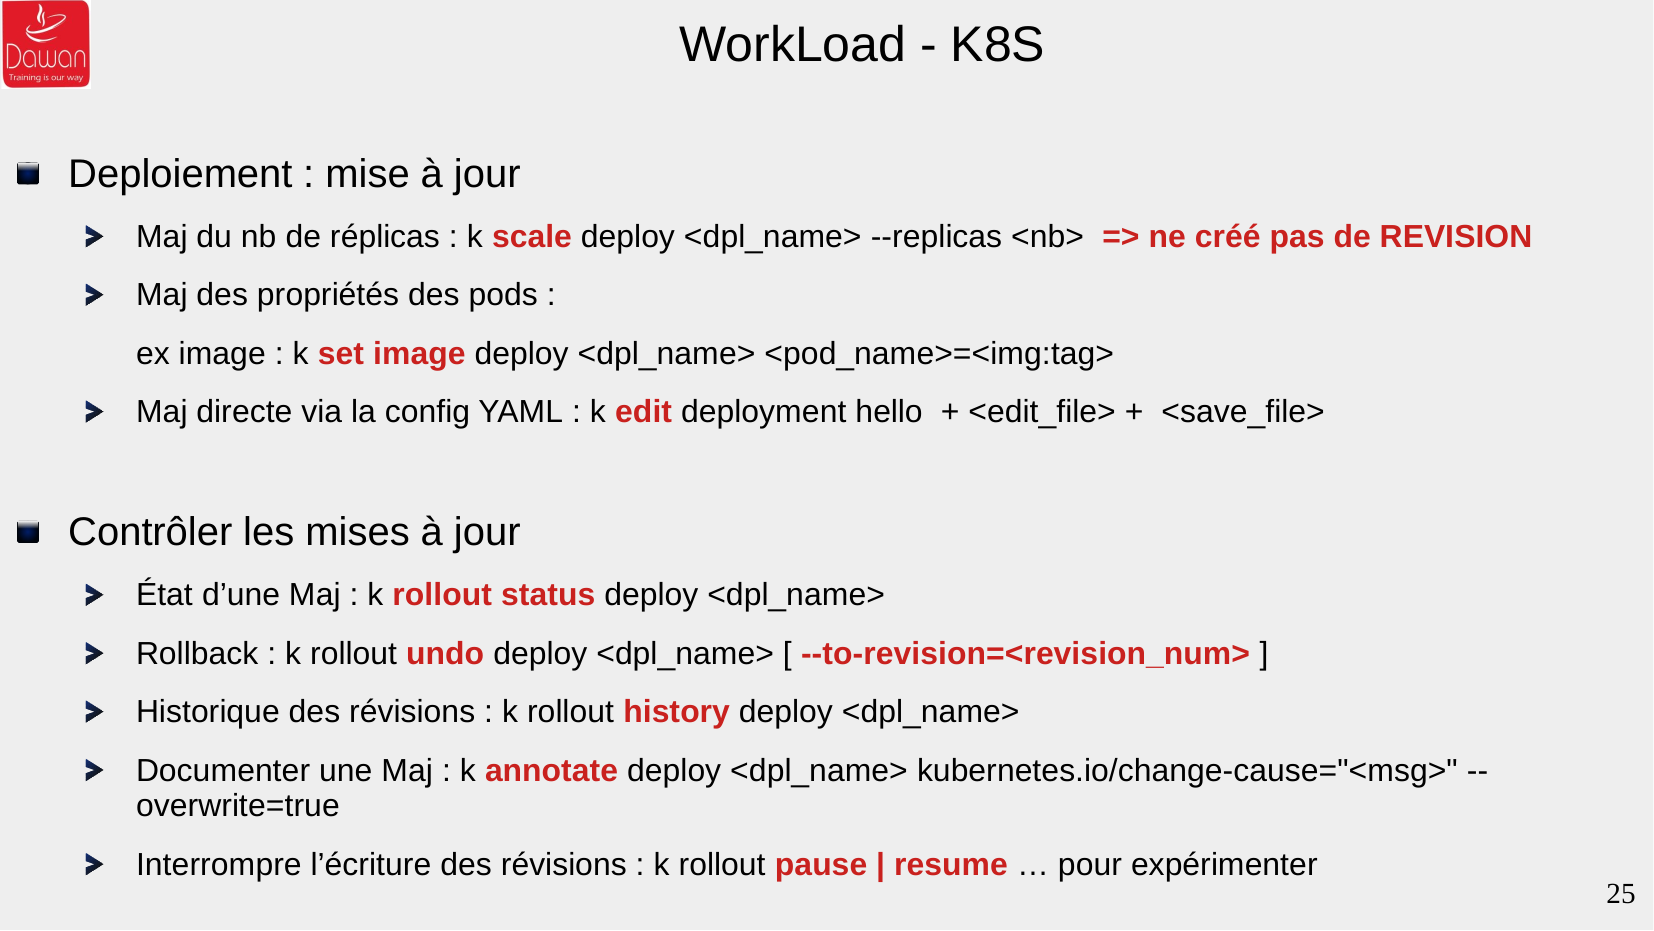

# WorkLoad - K8S
Deploiement : mise à jour
Maj du nb de réplicas : k scale deploy <dpl_name> --replicas <nb> => ne créé pas de REVISION
Maj des propriétés des pods :
ex image : k set image deploy <dpl_name> <pod_name>=<img:tag>
Maj directe via la config YAML : k edit deployment hello + <edit_file> + <save_file>
Contrôler les mises à jour
État d’une Maj : k rollout status deploy <dpl_name>
Rollback : k rollout undo deploy <dpl_name> [ --to-revision=<revision_num> ]
Historique des révisions : k rollout history deploy <dpl_name>
Documenter une Maj : k annotate deploy <dpl_name> kubernetes.io/change-cause="<msg>" --overwrite=true
Interrompre l’écriture des révisions : k rollout pause | resume … pour expérimenter
25